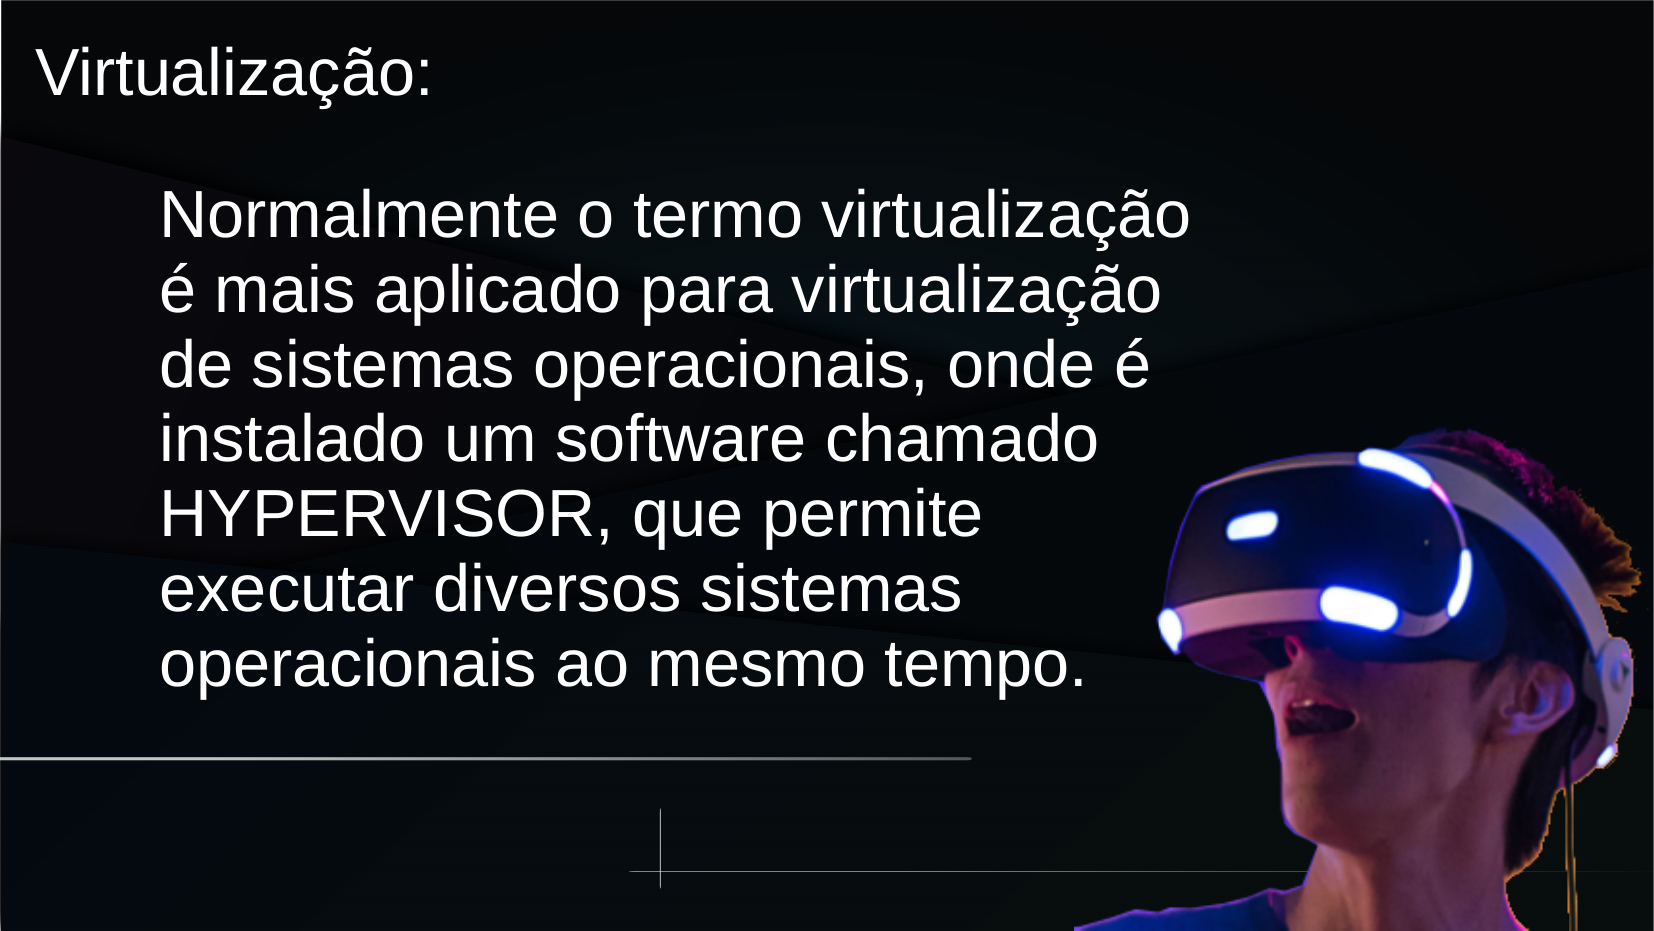

Virtualização:
# Normalmente o termo virtualização é mais aplicado para virtualização de sistemas operacionais, onde é instalado um software chamado HYPERVISOR, que permite executar diversos sistemas operacionais ao mesmo tempo.